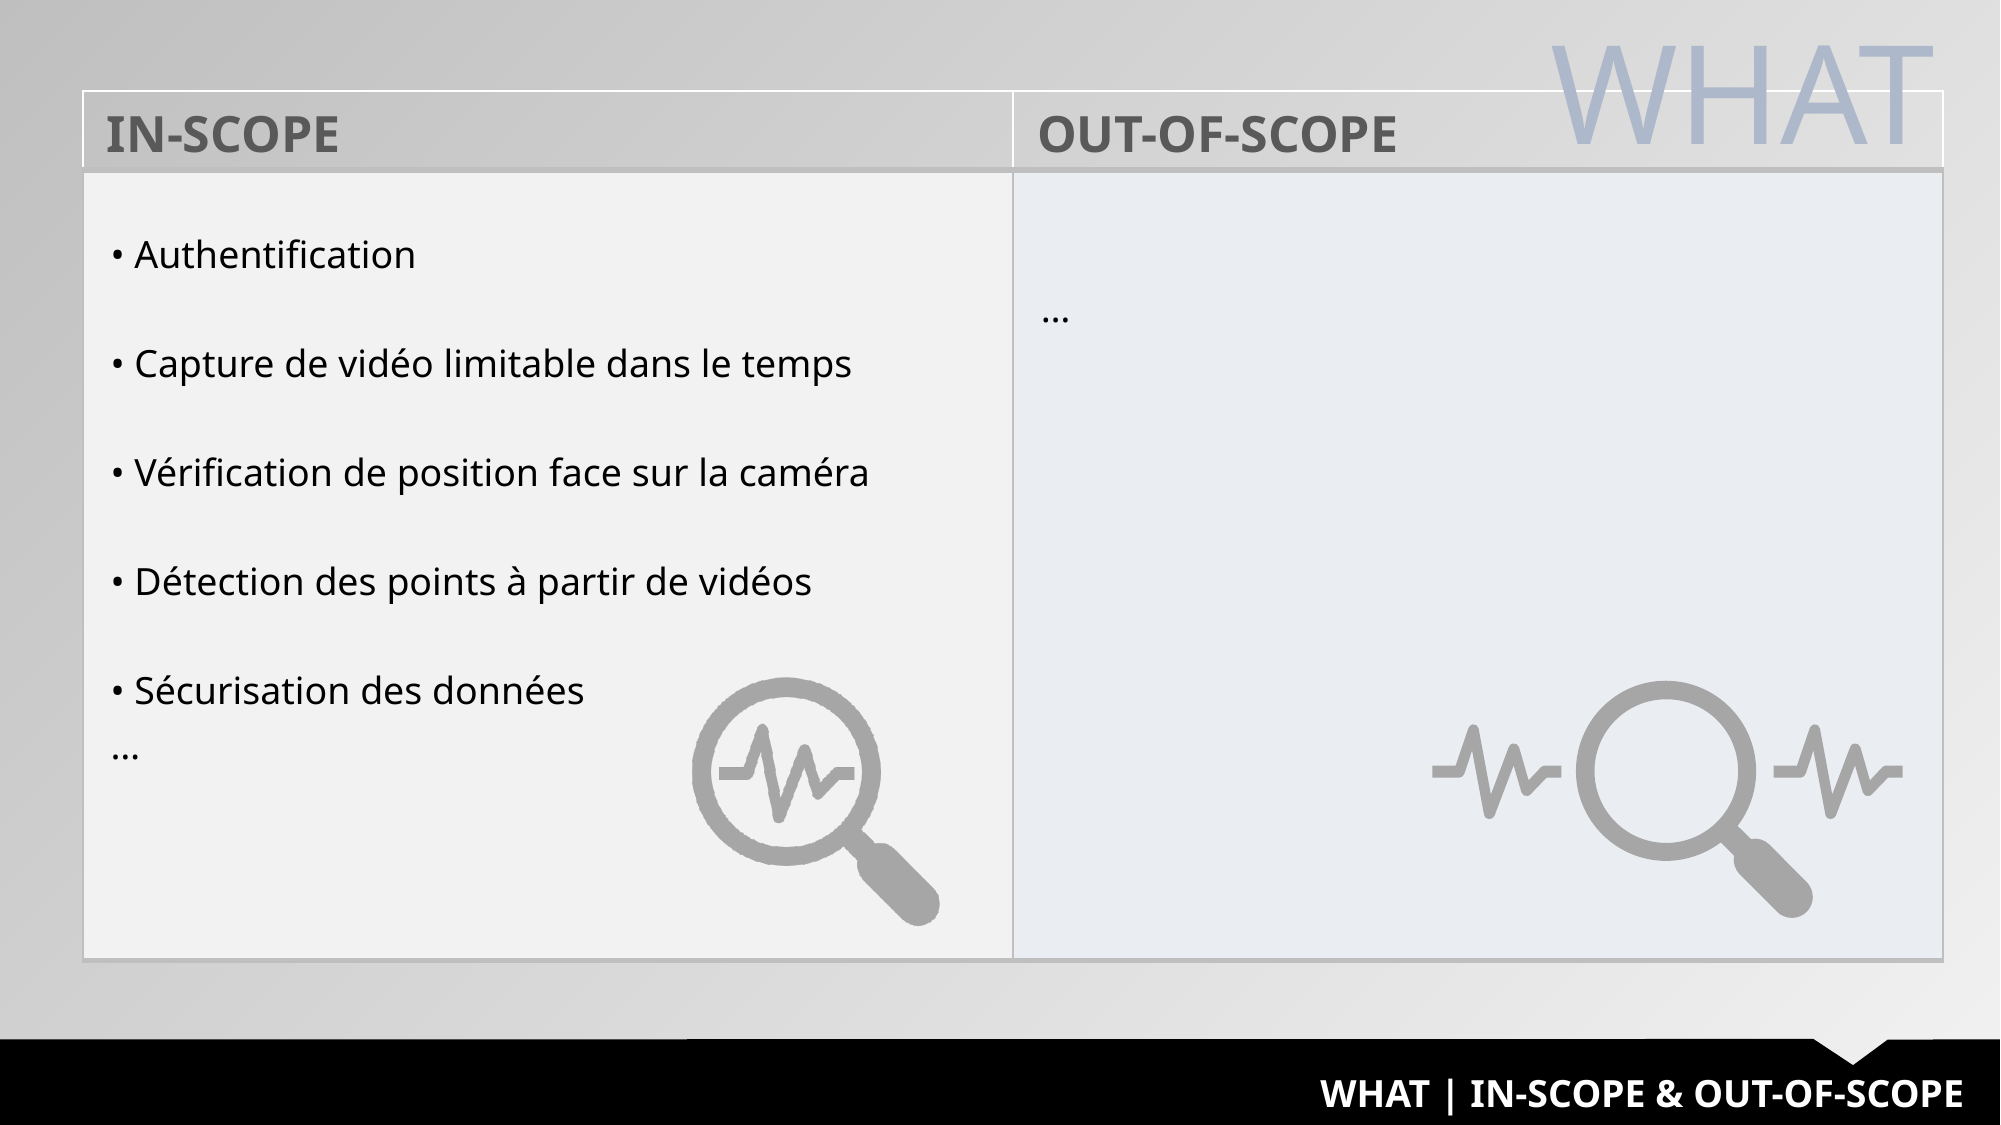

WHAT
| IN-SCOPE | OUT-OF-SCOPE |
| --- | --- |
| • Authentification • Capture de vidéo limitable dans le temps • Vérification de position face sur la caméra • Détection des points à partir de vidéos • Sécurisation des données … | … |
WHAT | IN-SCOPE & OUT-OF-SCOPE